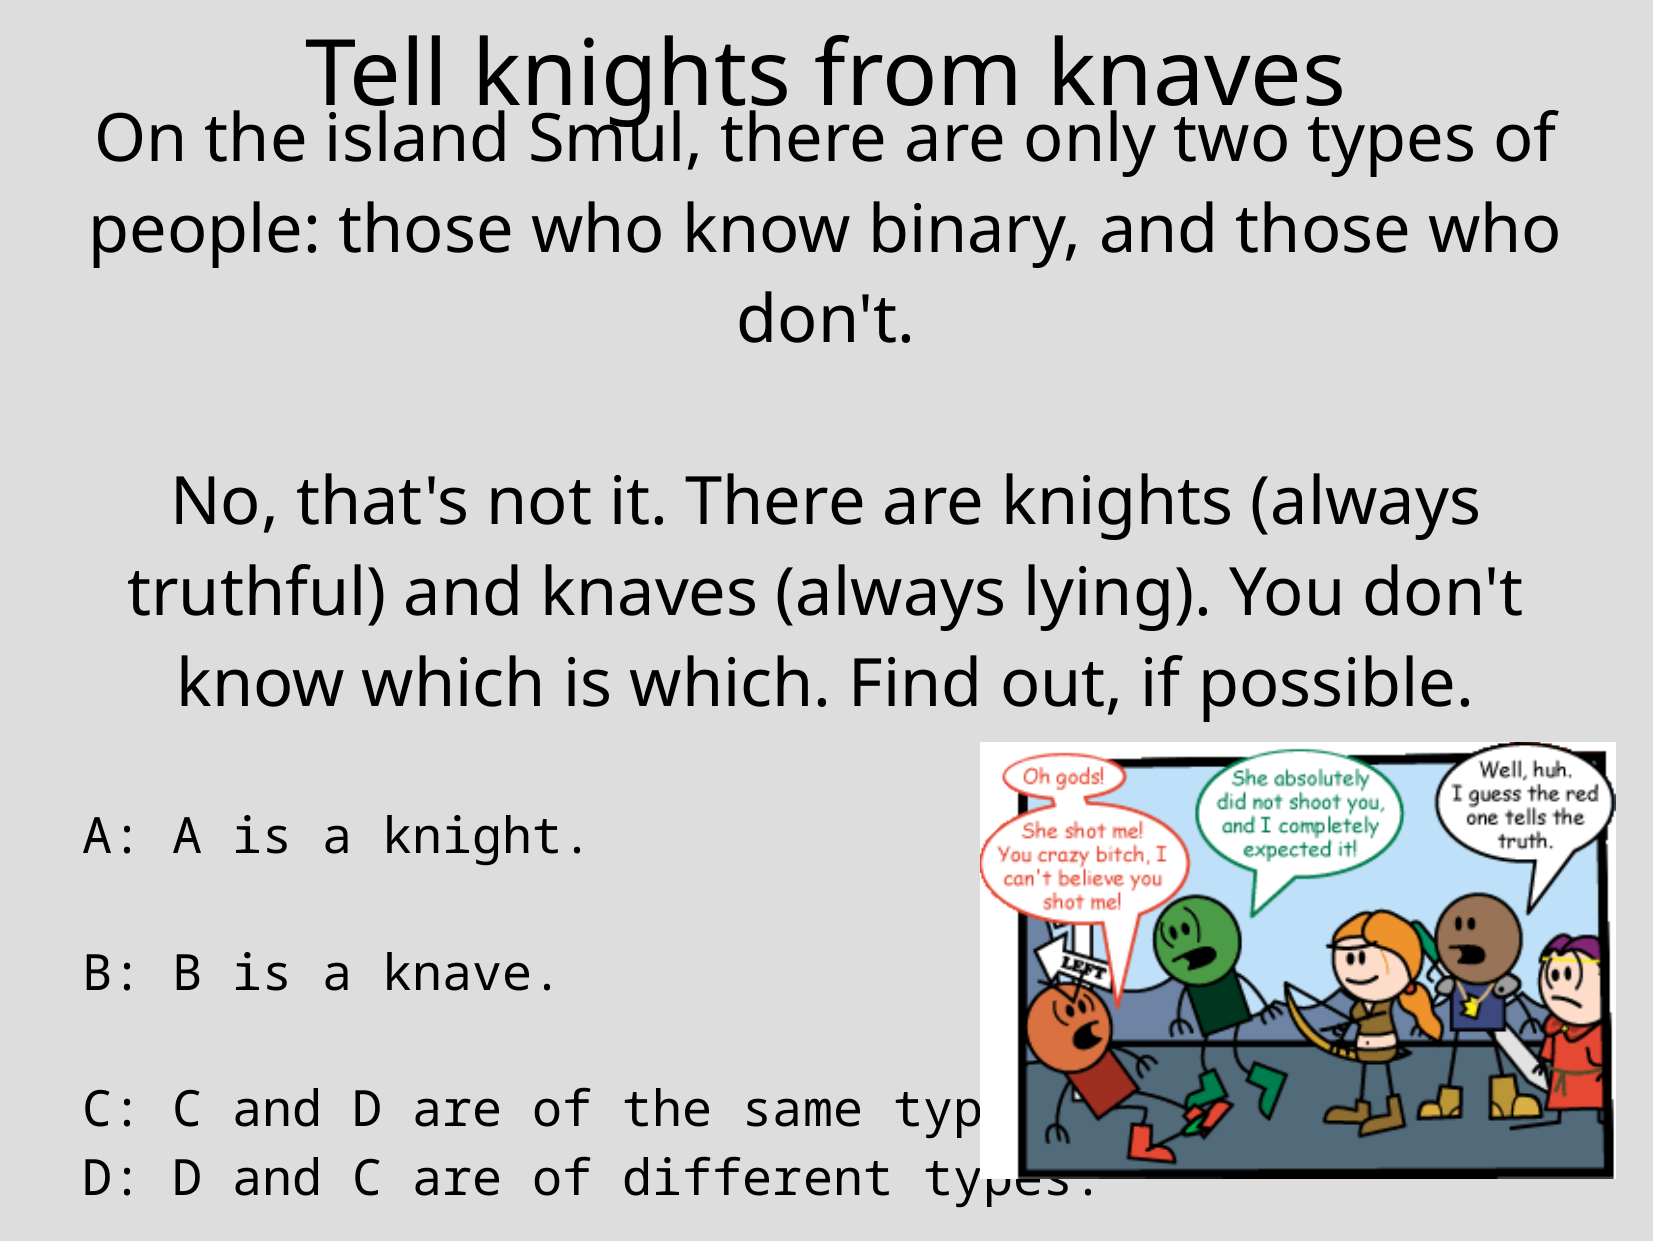

# Tell knights from knaves
On the island Smul, there are only two types of people: those who know binary, and those who don't.
No, that's not it. There are knights (always truthful) and knaves (always lying). You don't know which is which. Find out, if possible.
A: A is a knight.
B: B is a knave.
C: C and D are of the same type.
D: D and C are of different types.